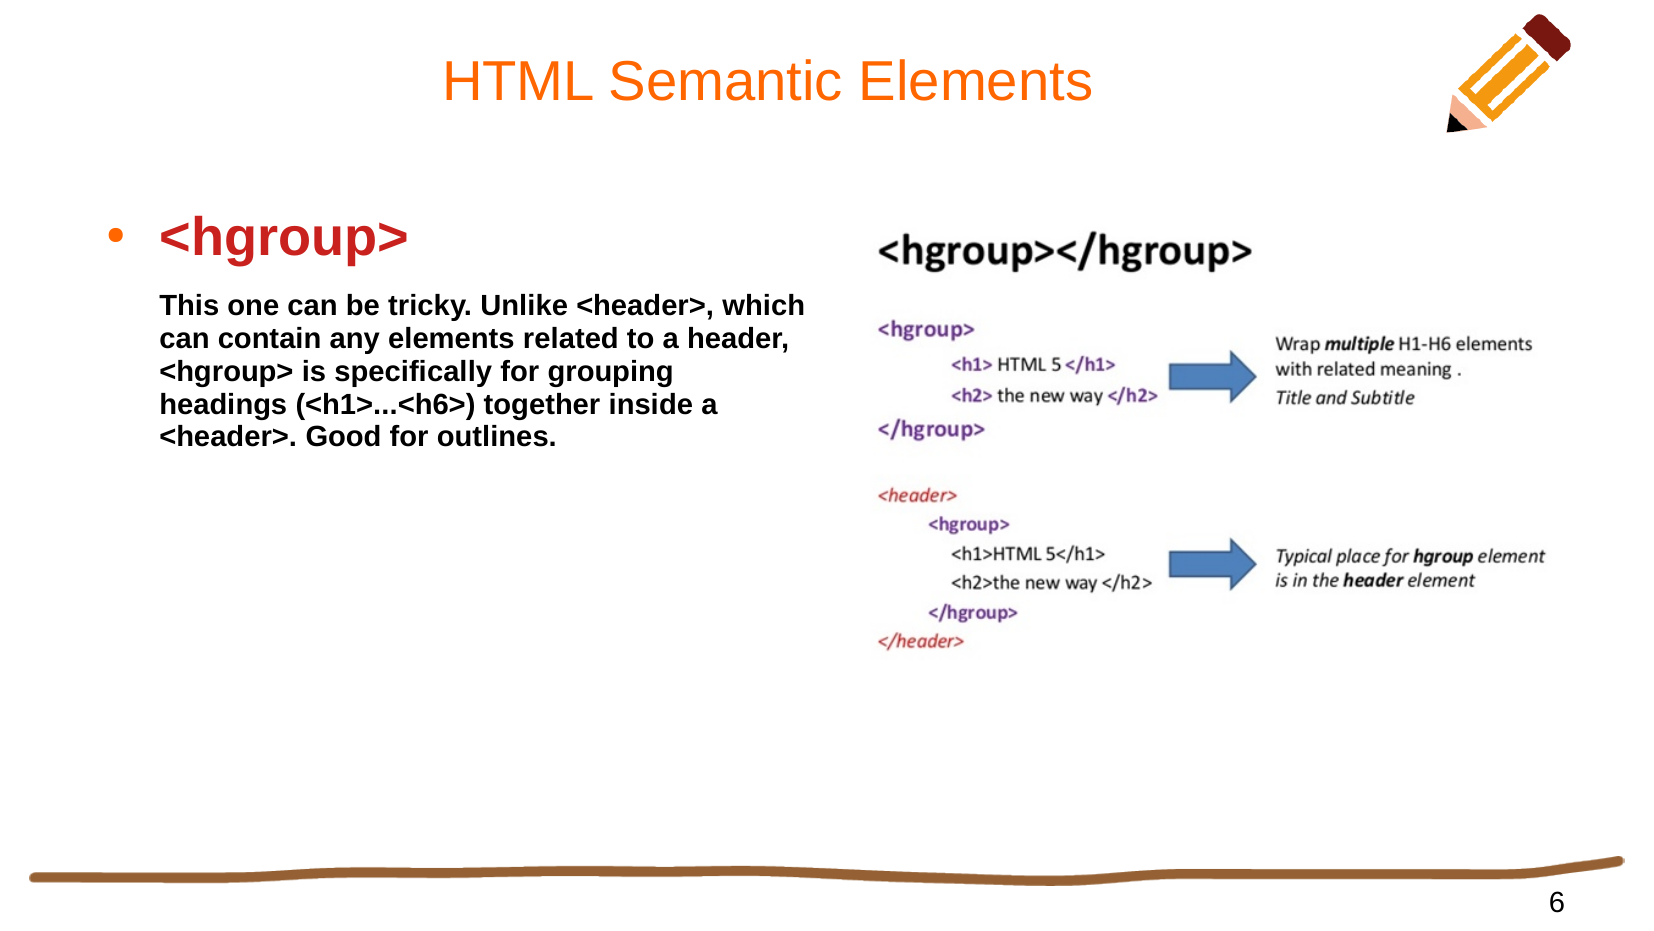

# HTML Semantic Elements
<hgroup>
This one can be tricky. Unlike <header>, which can contain any elements related to a header, <hgroup> is specifically for grouping headings (<h1>...<h6>) together inside a <header>. Good for outlines.
6